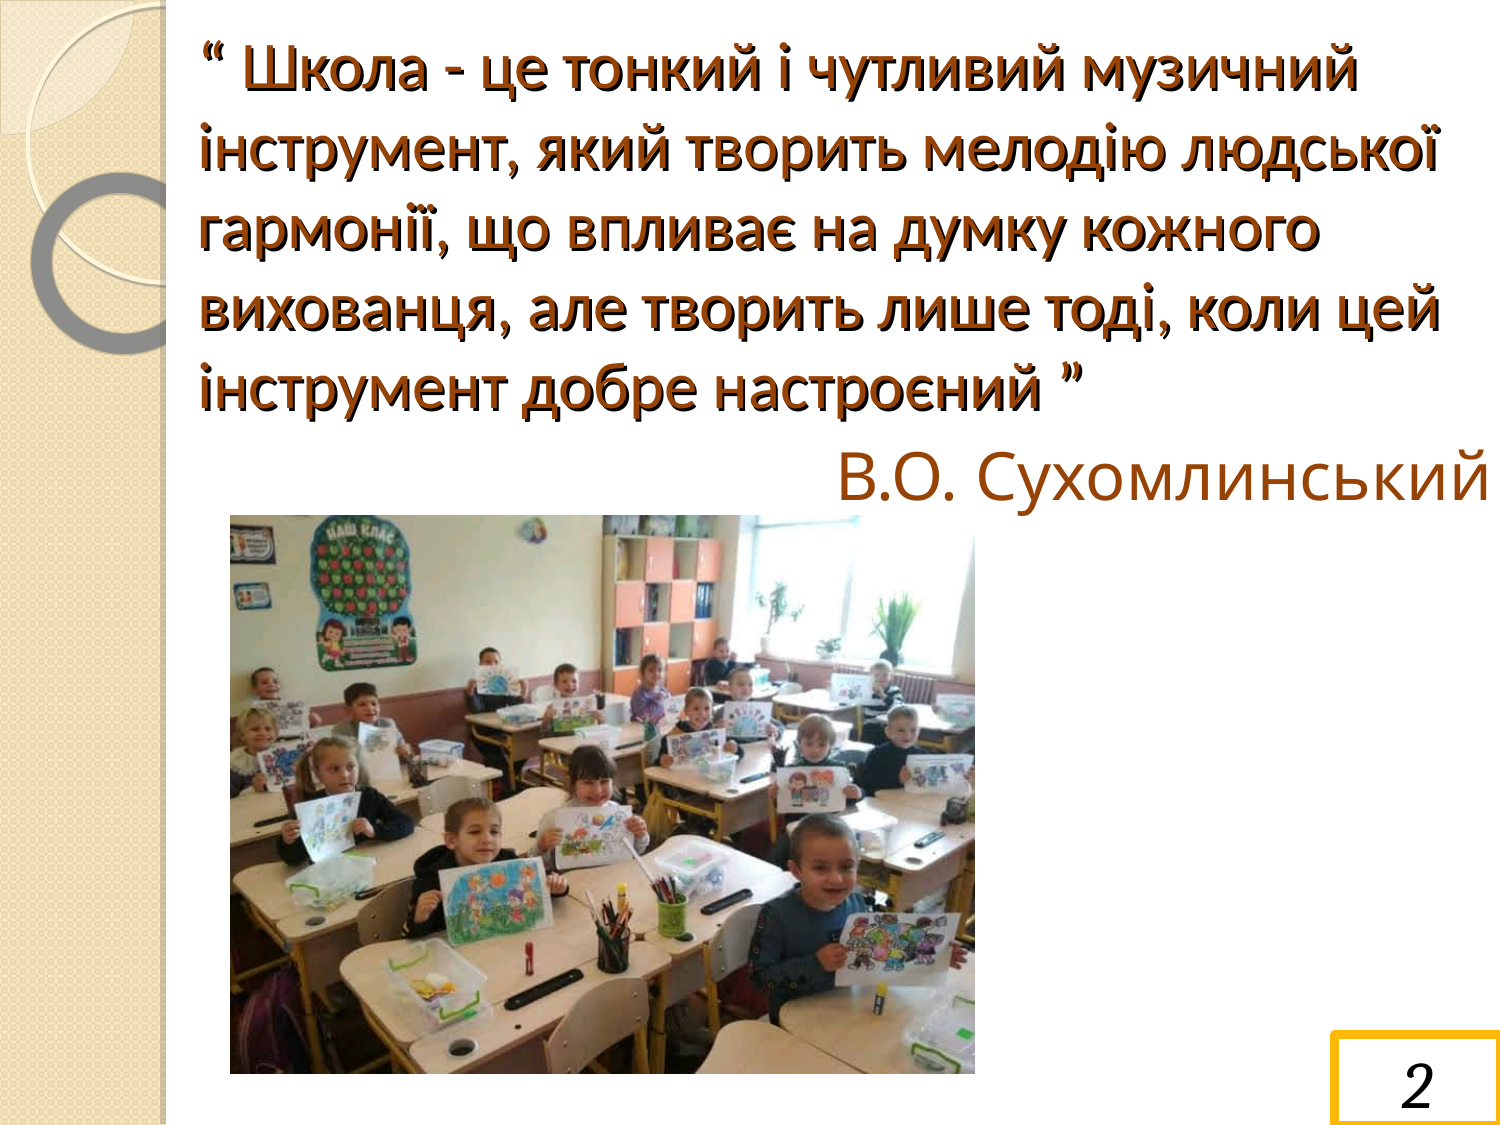

# “ Школа - це тонкий і чутливий музичний інструмент, який творить мелодію людської гармонії, що впливає на думку кожного вихованця, але творить лише тоді, коли цей інструмент добре настроєний ”
В.О. Сухомлинський